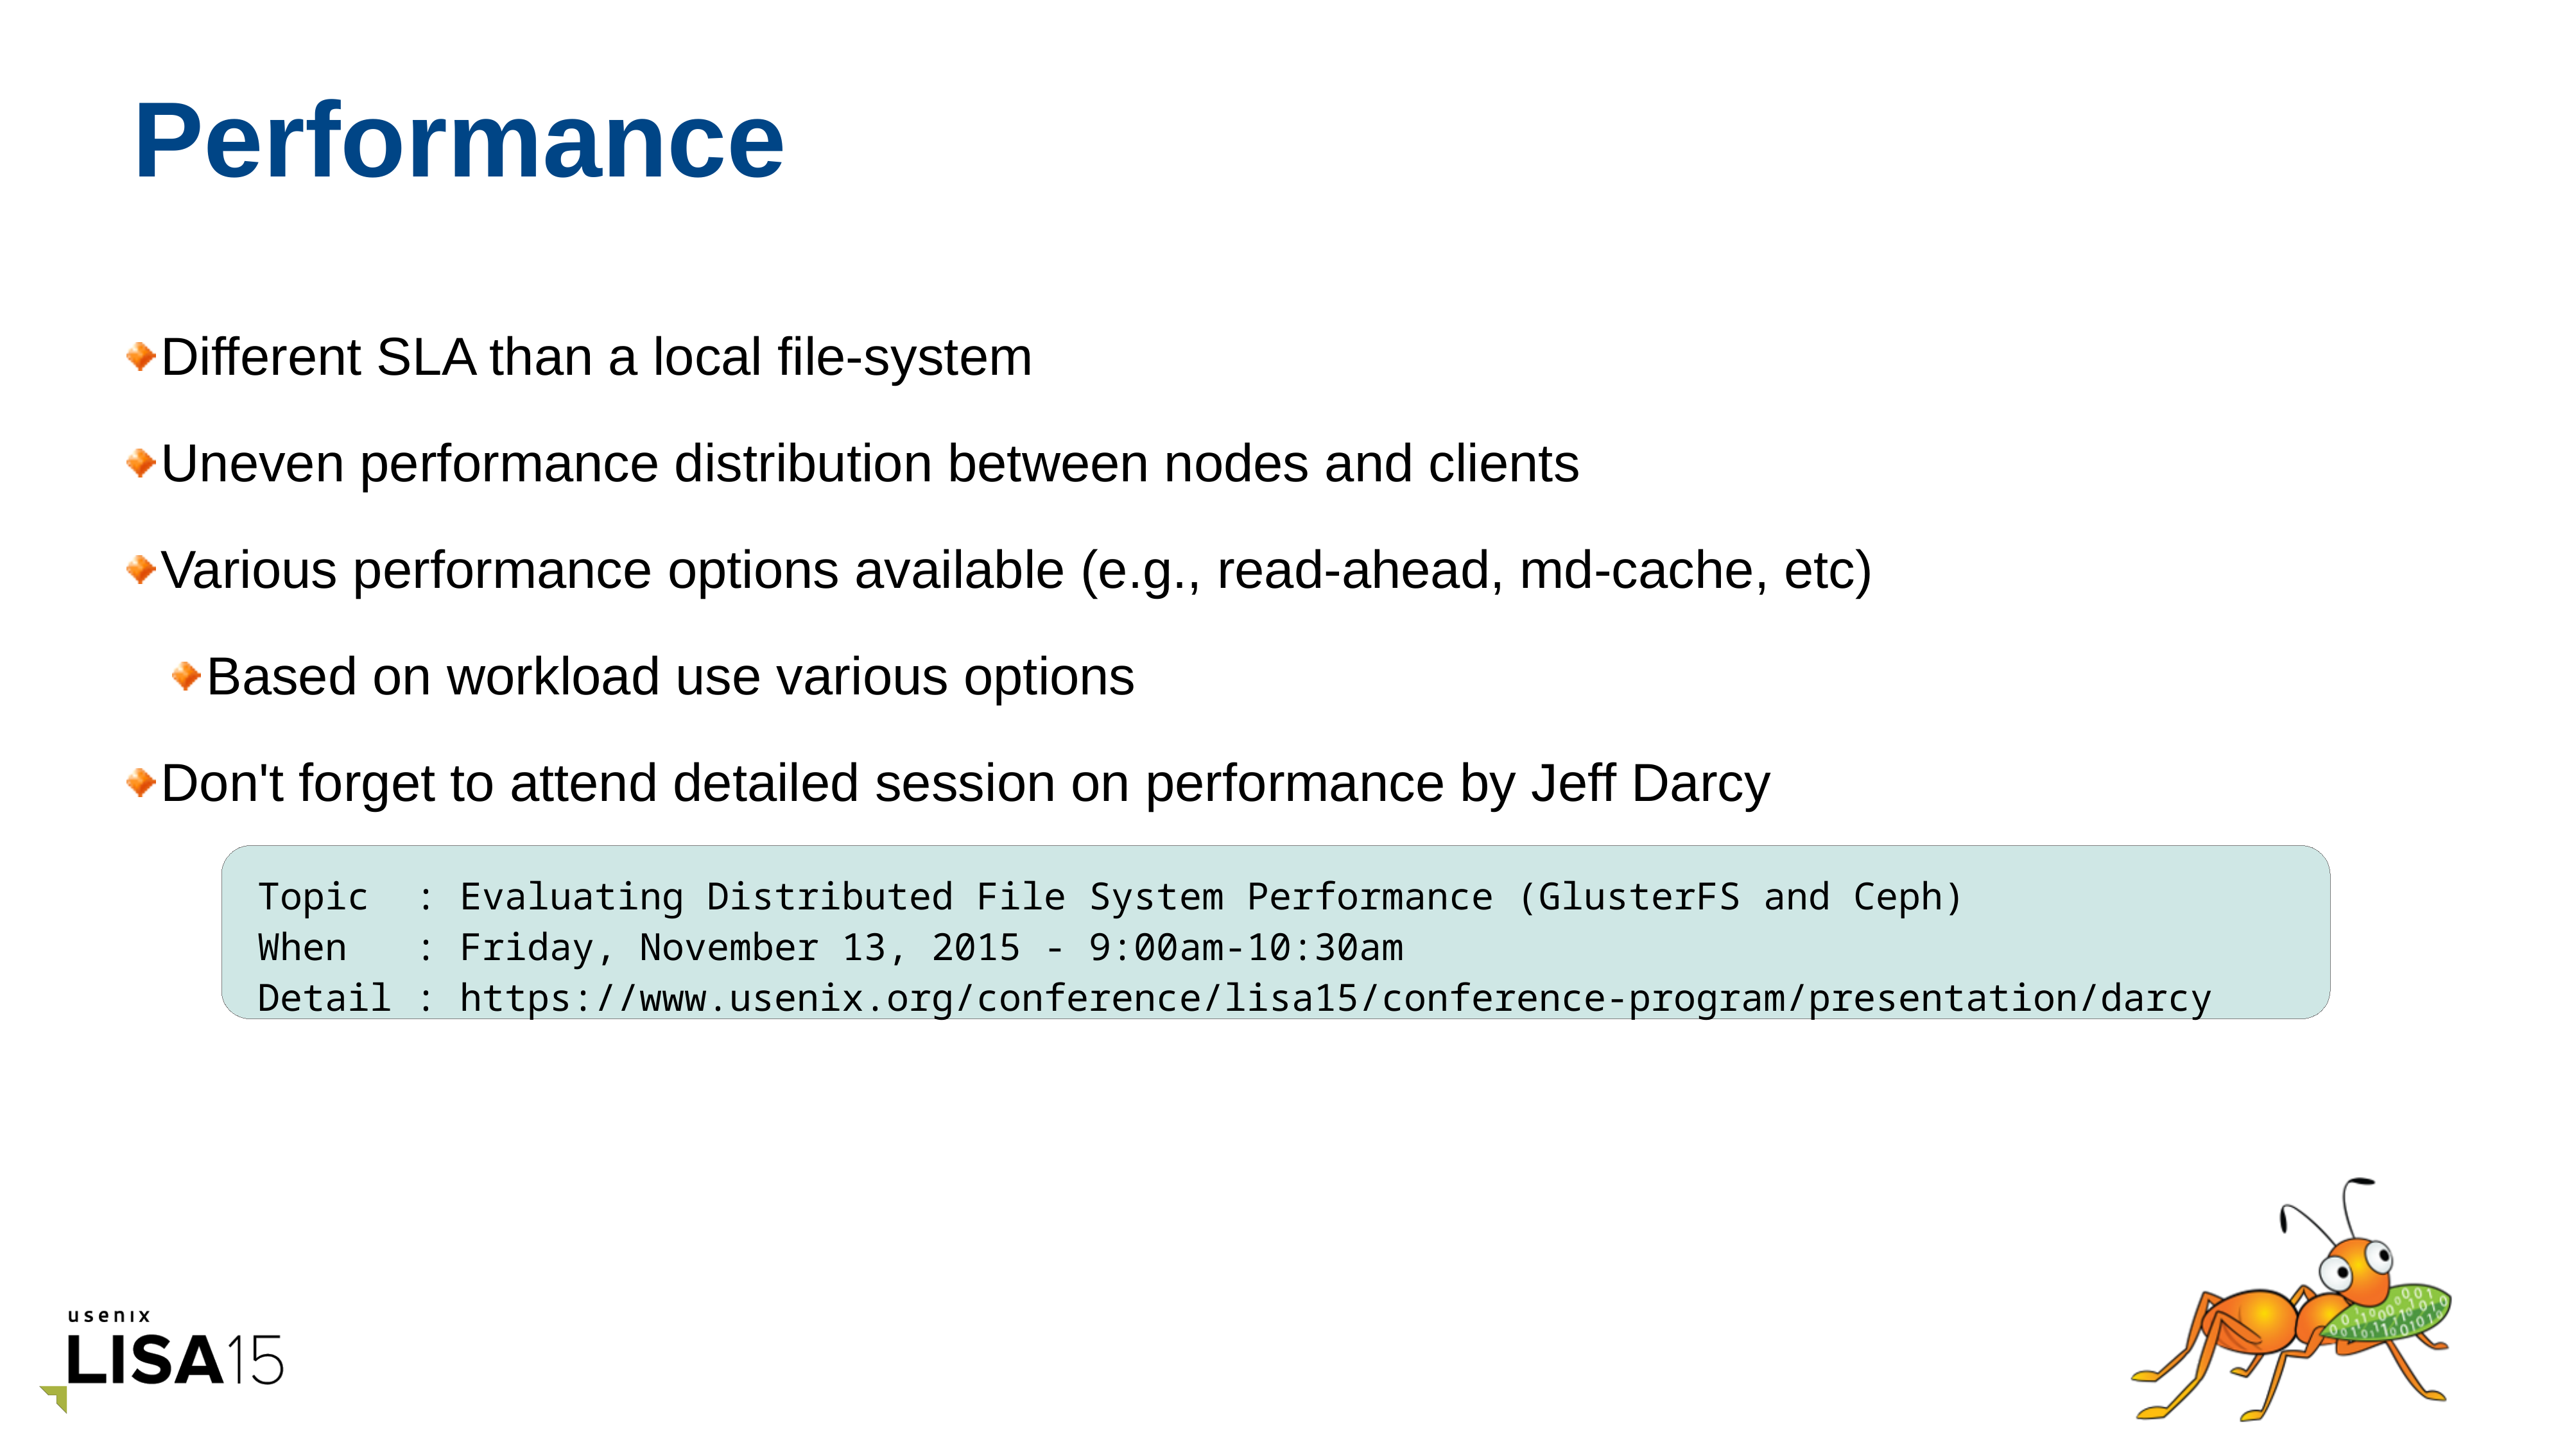

# Performance
Different SLA than a local file-system
Uneven performance distribution between nodes and clients
Various performance options available (e.g., read-ahead, md-cache, etc)
Based on workload use various options
Don't forget to attend detailed session on performance by Jeff Darcy
Topic : Evaluating Distributed File System Performance (GlusterFS and Ceph)
When : Friday, November 13, 2015 - 9:00am-10:30am
Detail : https://www.usenix.org/conference/lisa15/conference-program/presentation/darcy